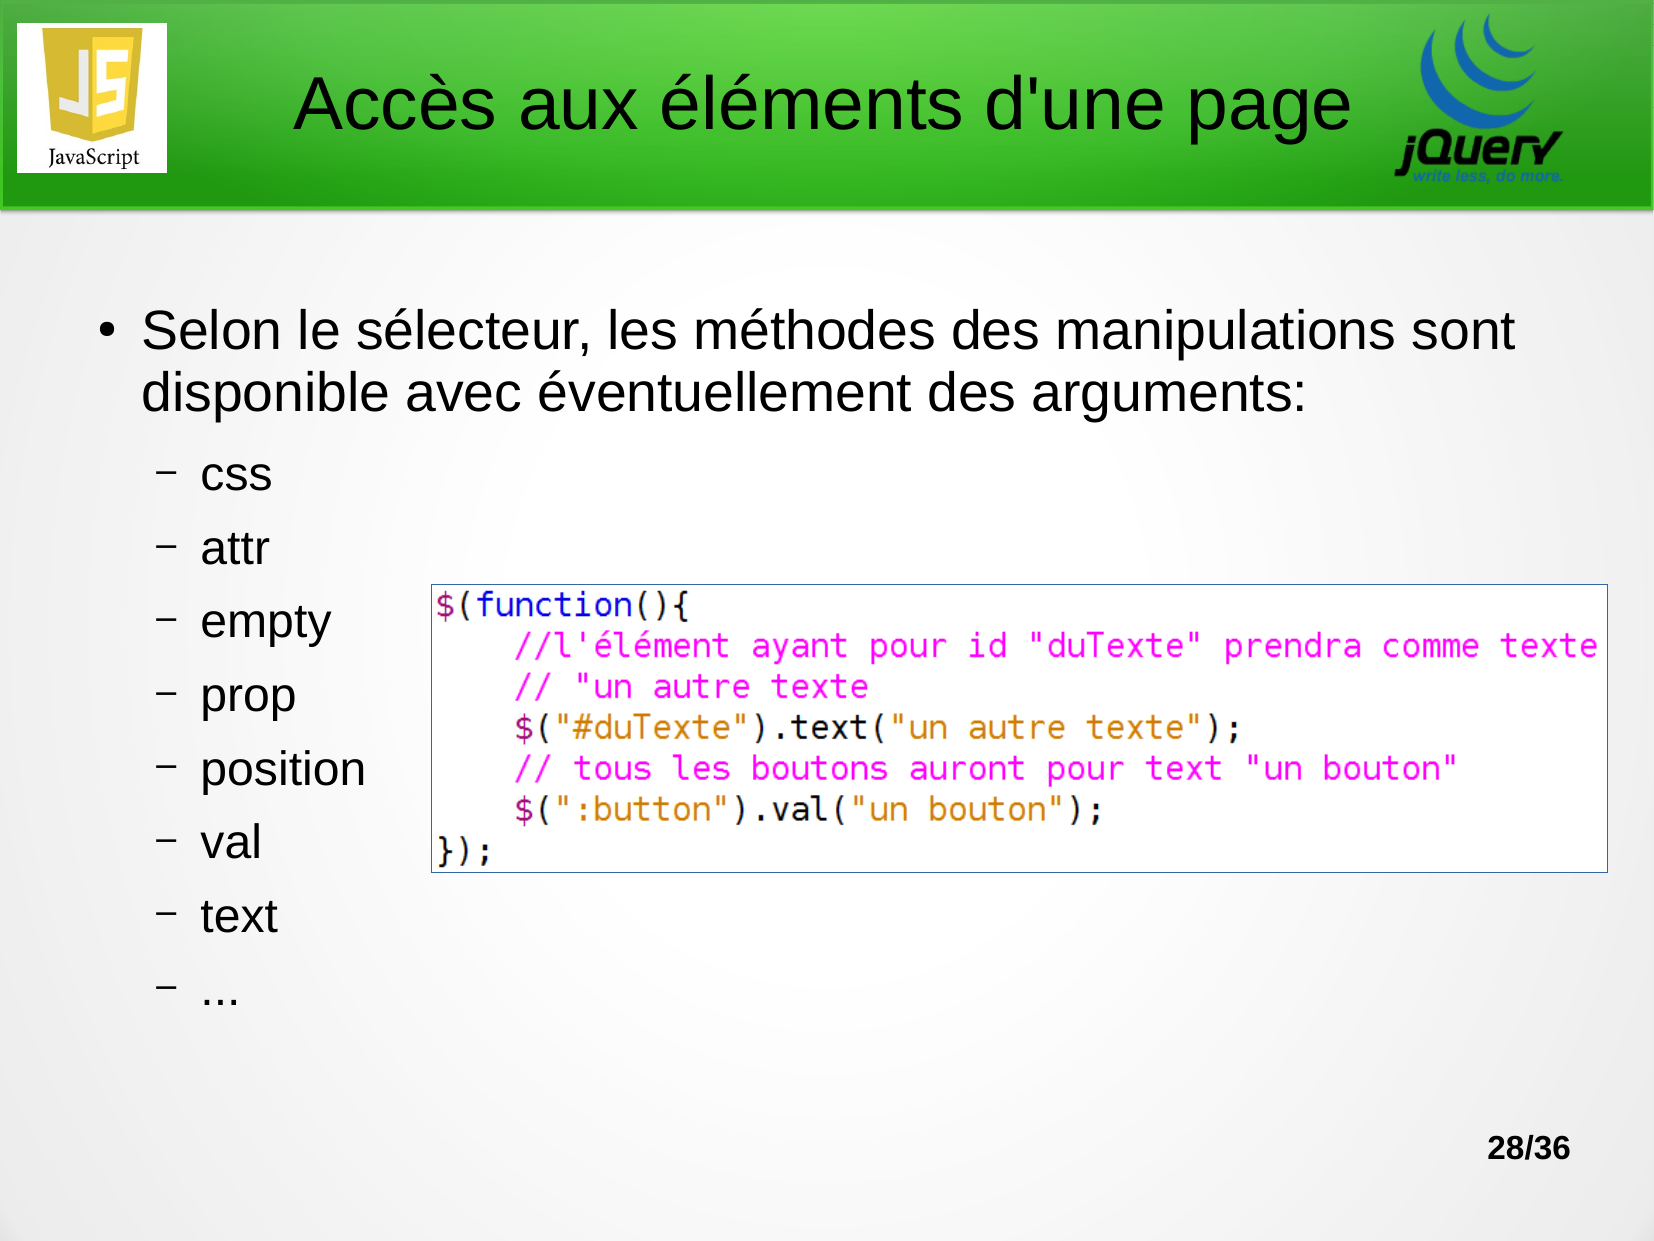

Accès aux éléments d'une page
# Selon le sélecteur, les méthodes des manipulations sont disponible avec éventuellement des arguments:
css
attr
empty
prop
position
val
text
...
28